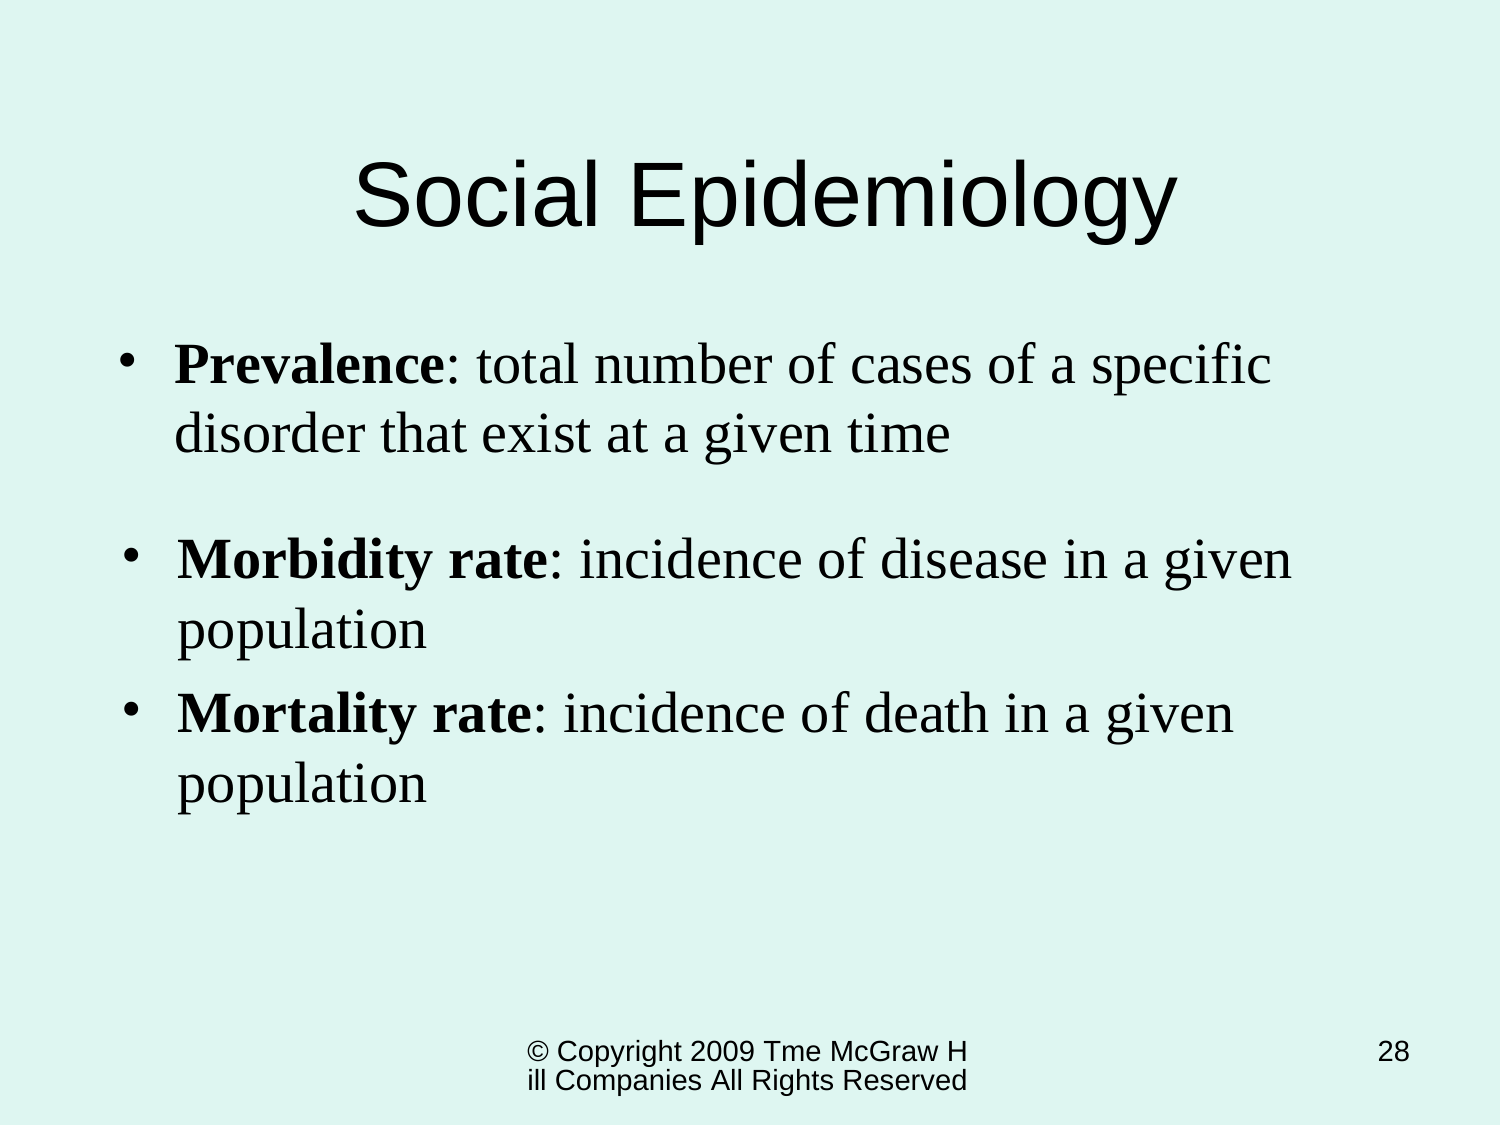

# Social Epidemiology
Prevalence: total number of cases of a specific disorder that exist at a given time
Morbidity rate: incidence of disease in a given population
Mortality rate: incidence of death in a given population
© Copyright 2009 Tme McGraw Hill Companies All Rights Reserved
28